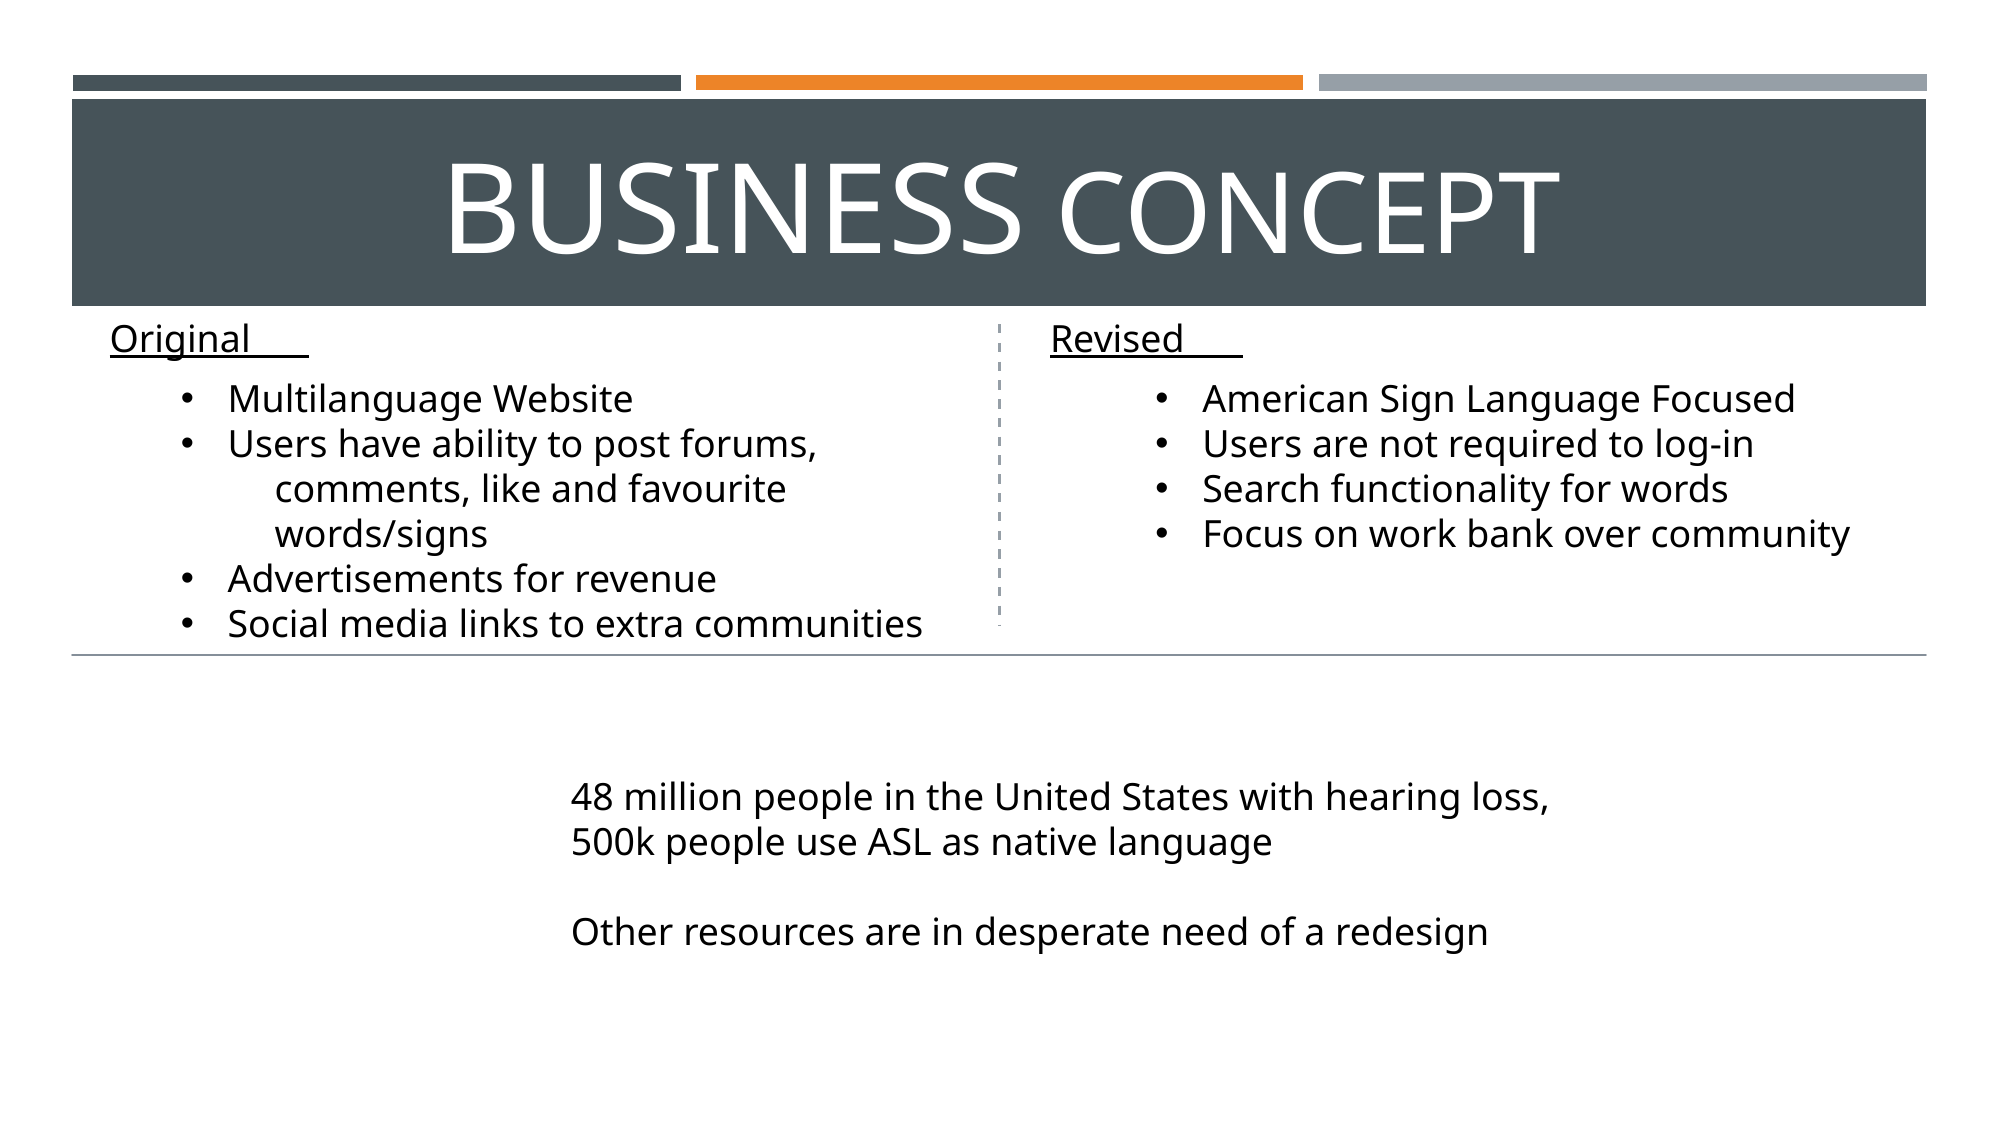

# Business Concept
Original
Revised
Multilanguage Website
Users have ability to post forums, comments, like and favourite words/signs
Advertisements for revenue
Social media links to extra communities
American Sign Language Focused
Users are not required to log-in
Search functionality for words
Focus on work bank over community
48 million people in the United States with hearing loss,
500k people use ASL as native language
Other resources are in desperate need of a redesign